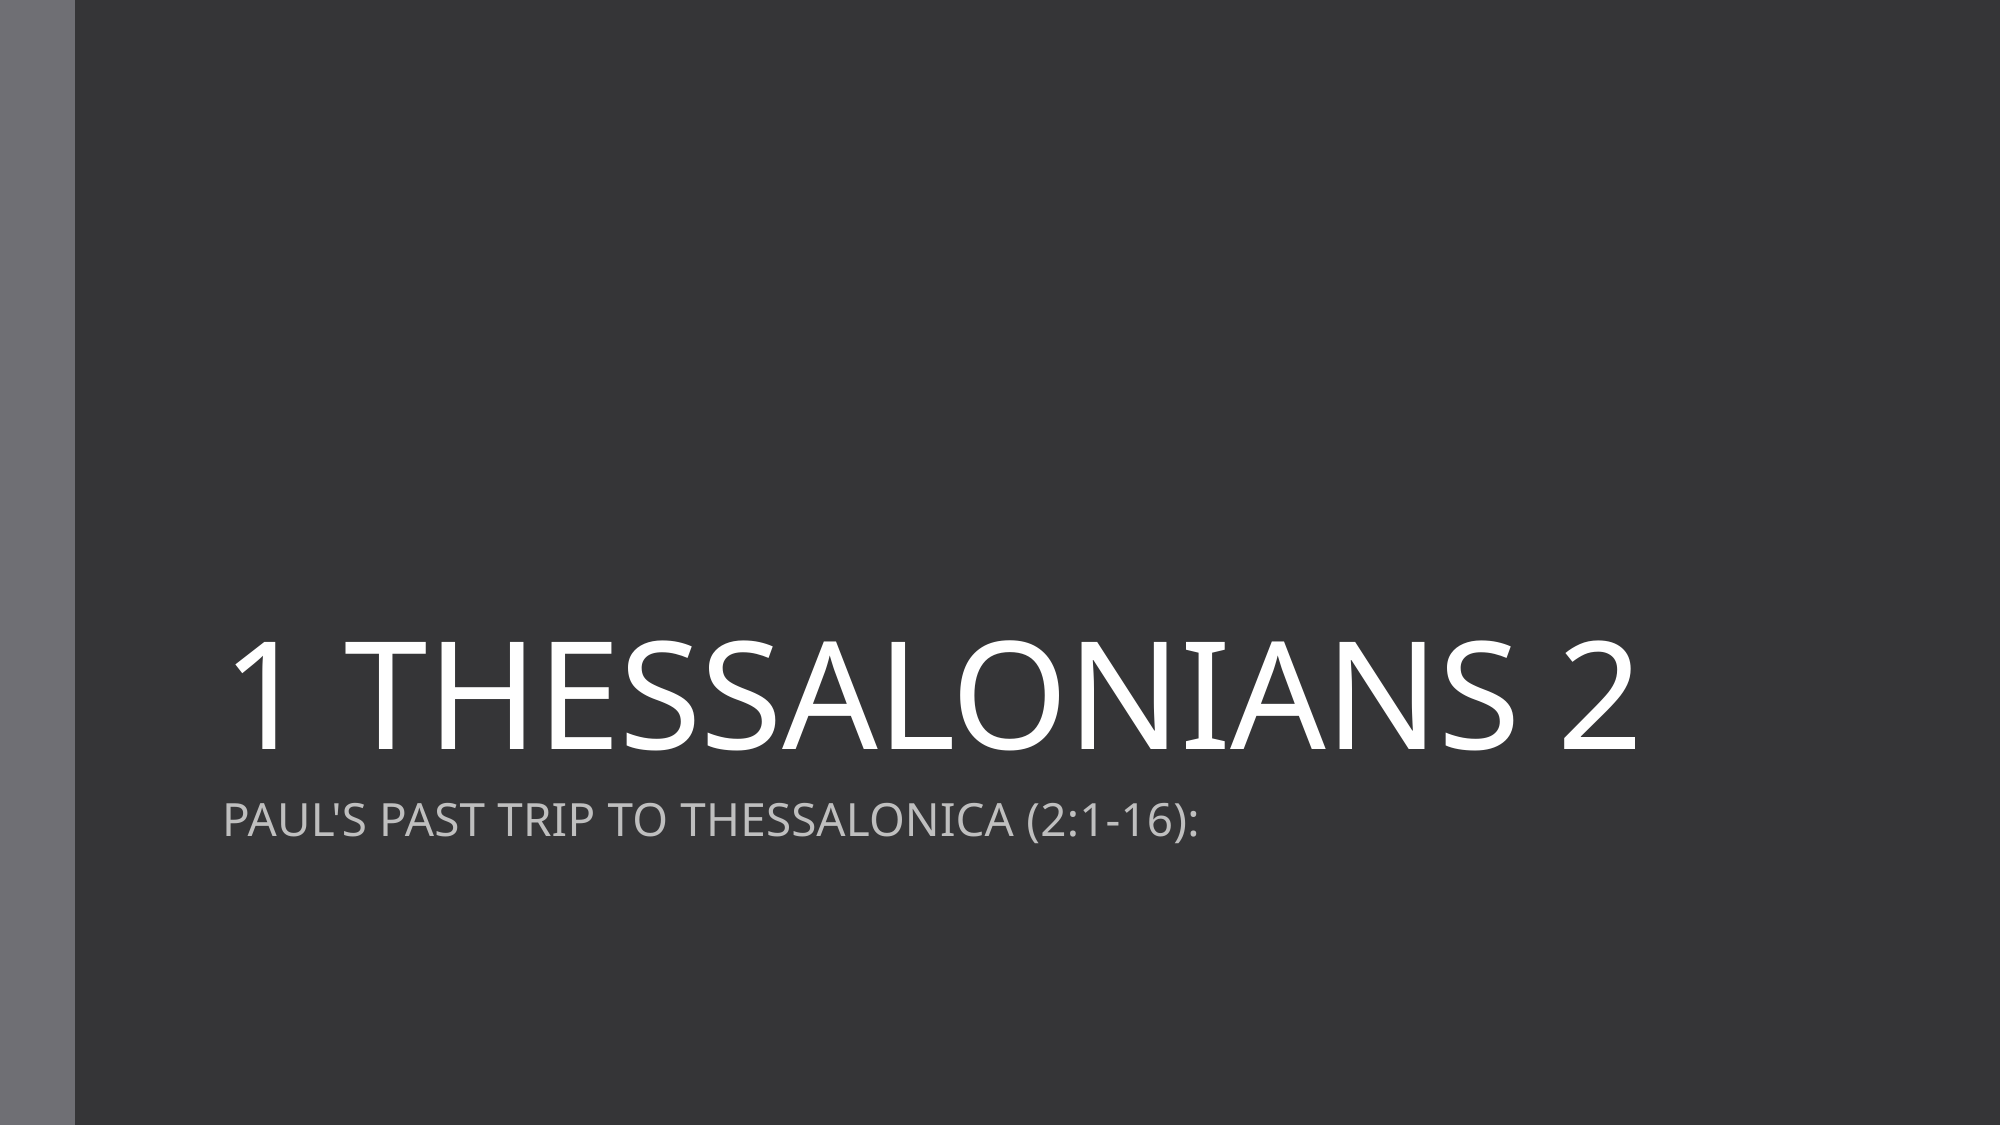

# 1 THESSALONIANS 2
PAUL'S PAST TRIP TO THESSALONICA (2:1-16):